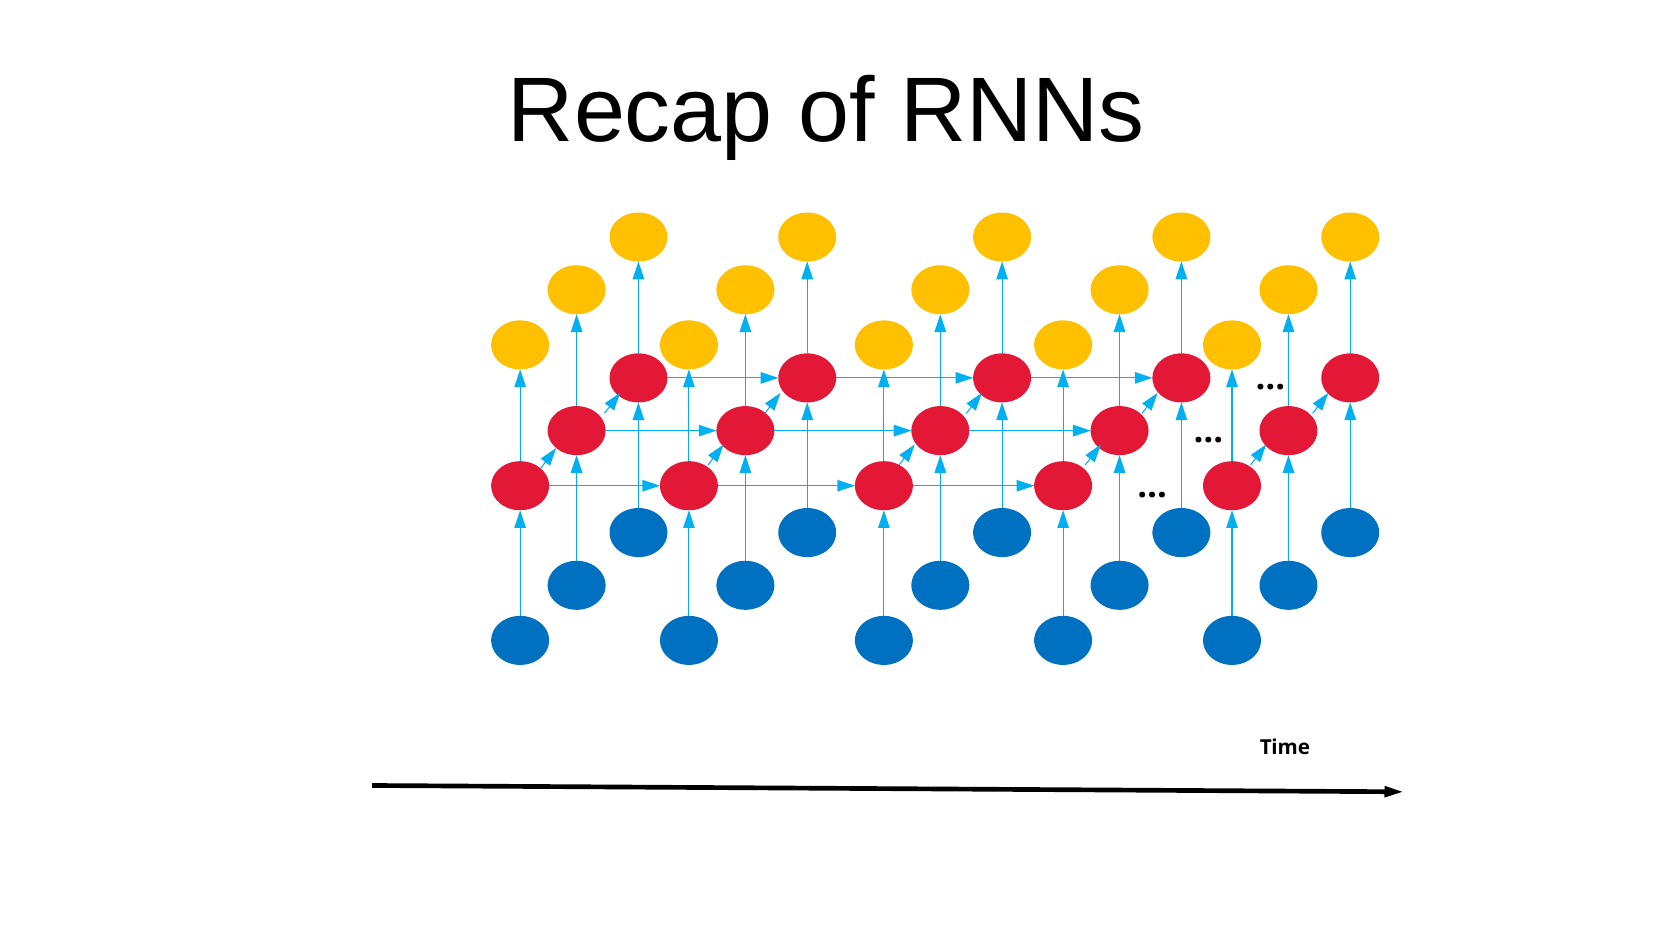

# Recap of RNNs
…
…
…
Time